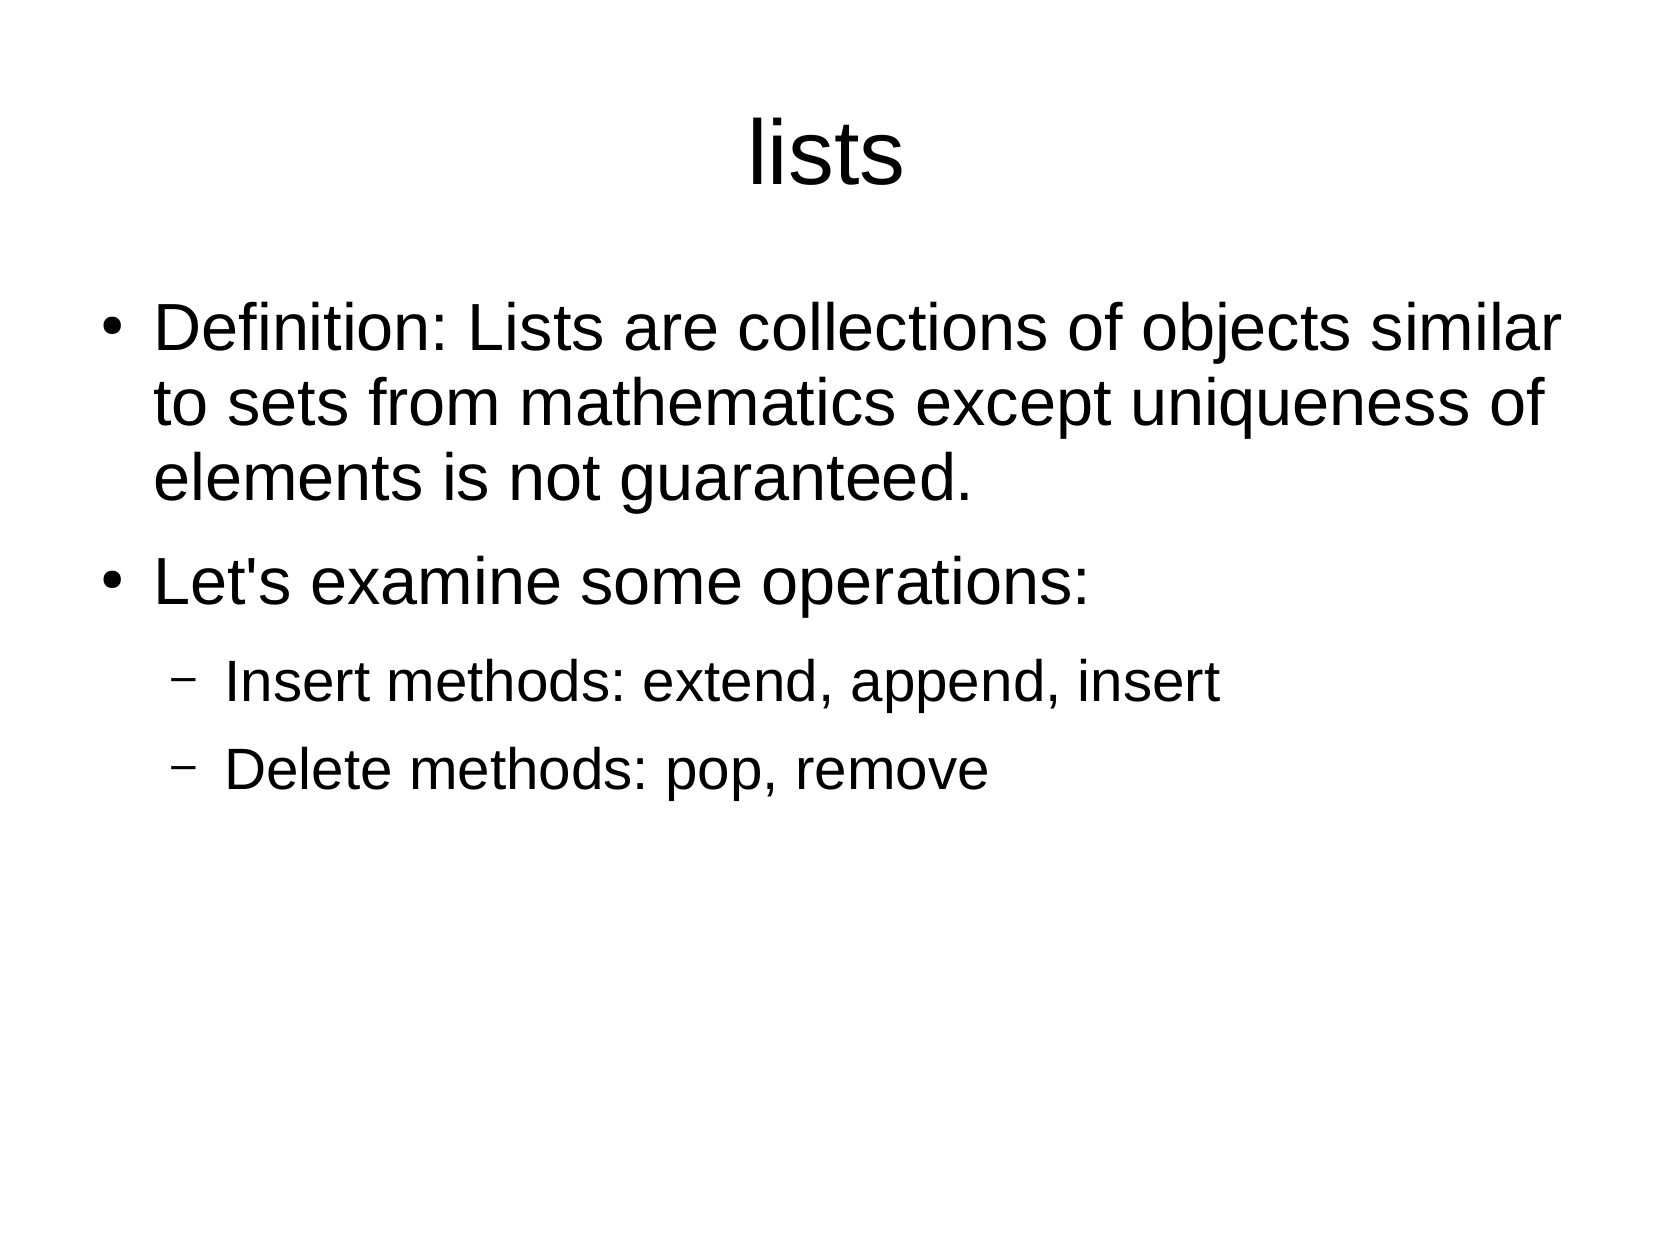

# lists
Definition: Lists are collections of objects similar to sets from mathematics except uniqueness of elements is not guaranteed.
Let's examine some operations:
Insert methods: extend, append, insert
Delete methods: pop, remove